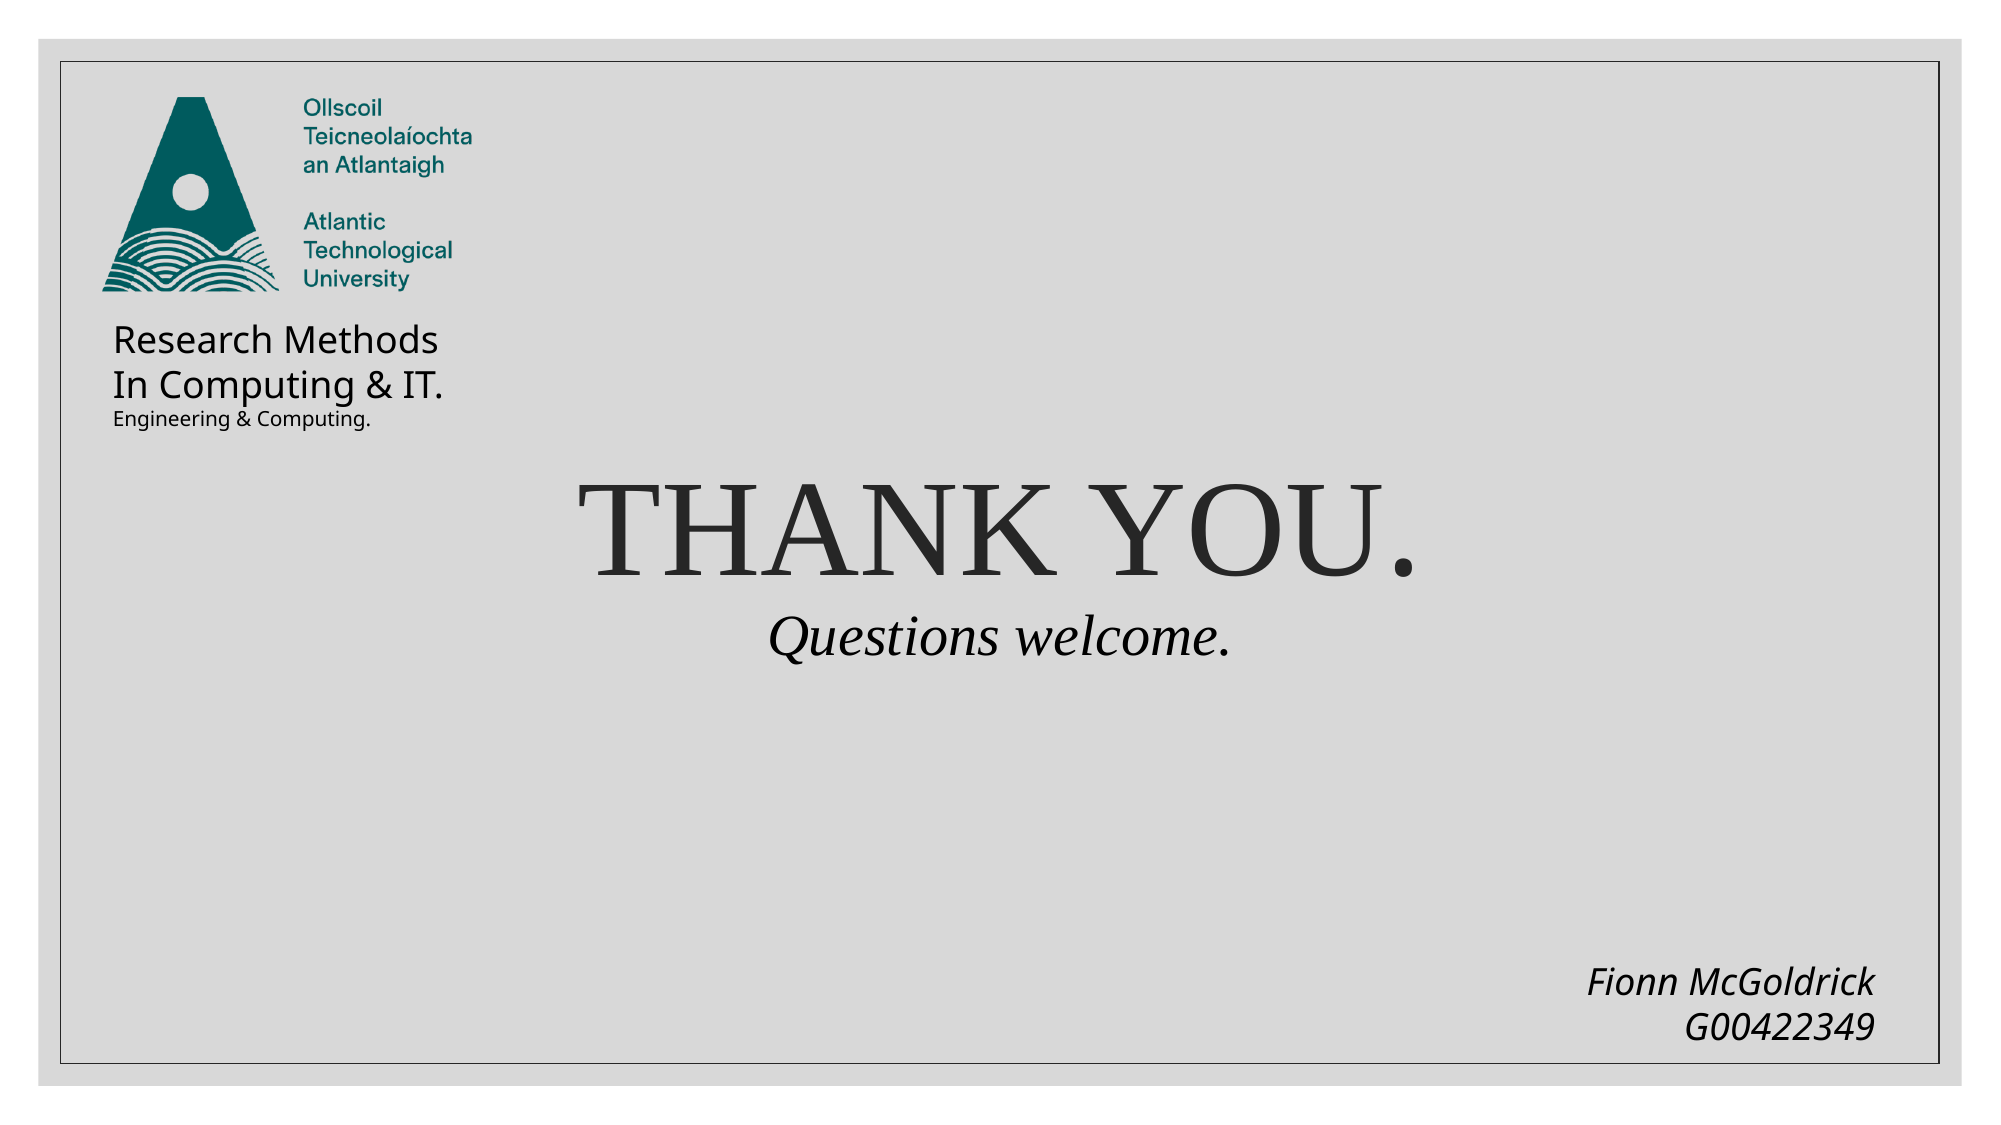

# THANK YOU. Questions welcome.
Research Methods In Computing & IT.
Engineering & Computing.
Fionn McGoldrick G00422349